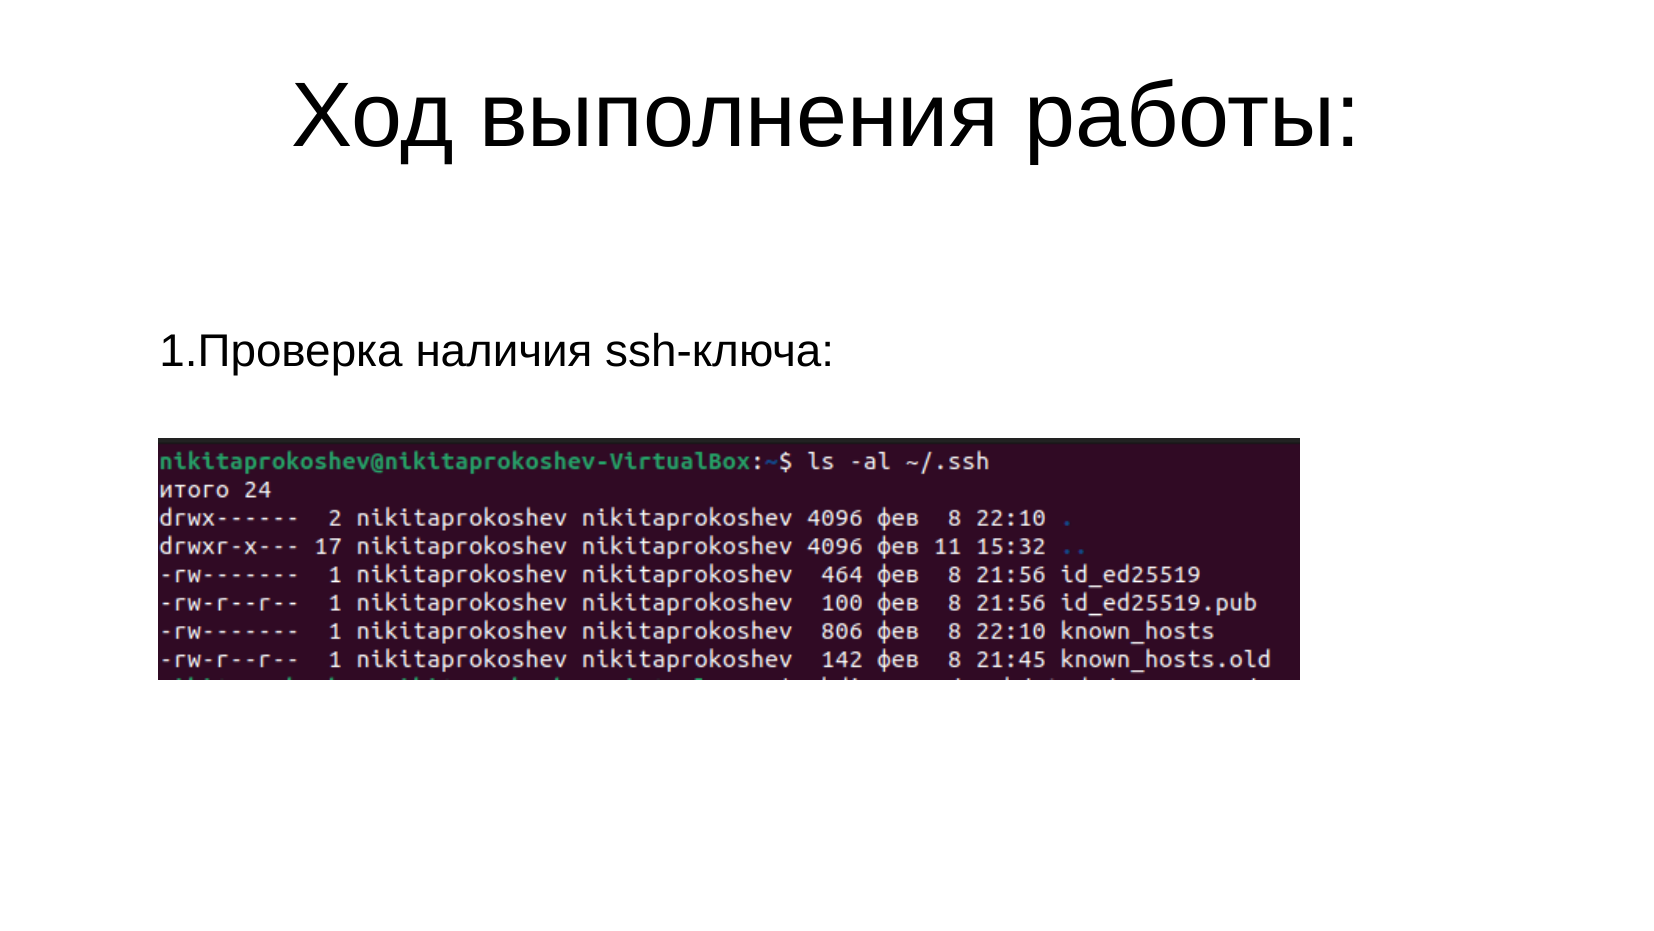

# Ход выполнения работы:
1.Проверка наличия ssh-ключа: